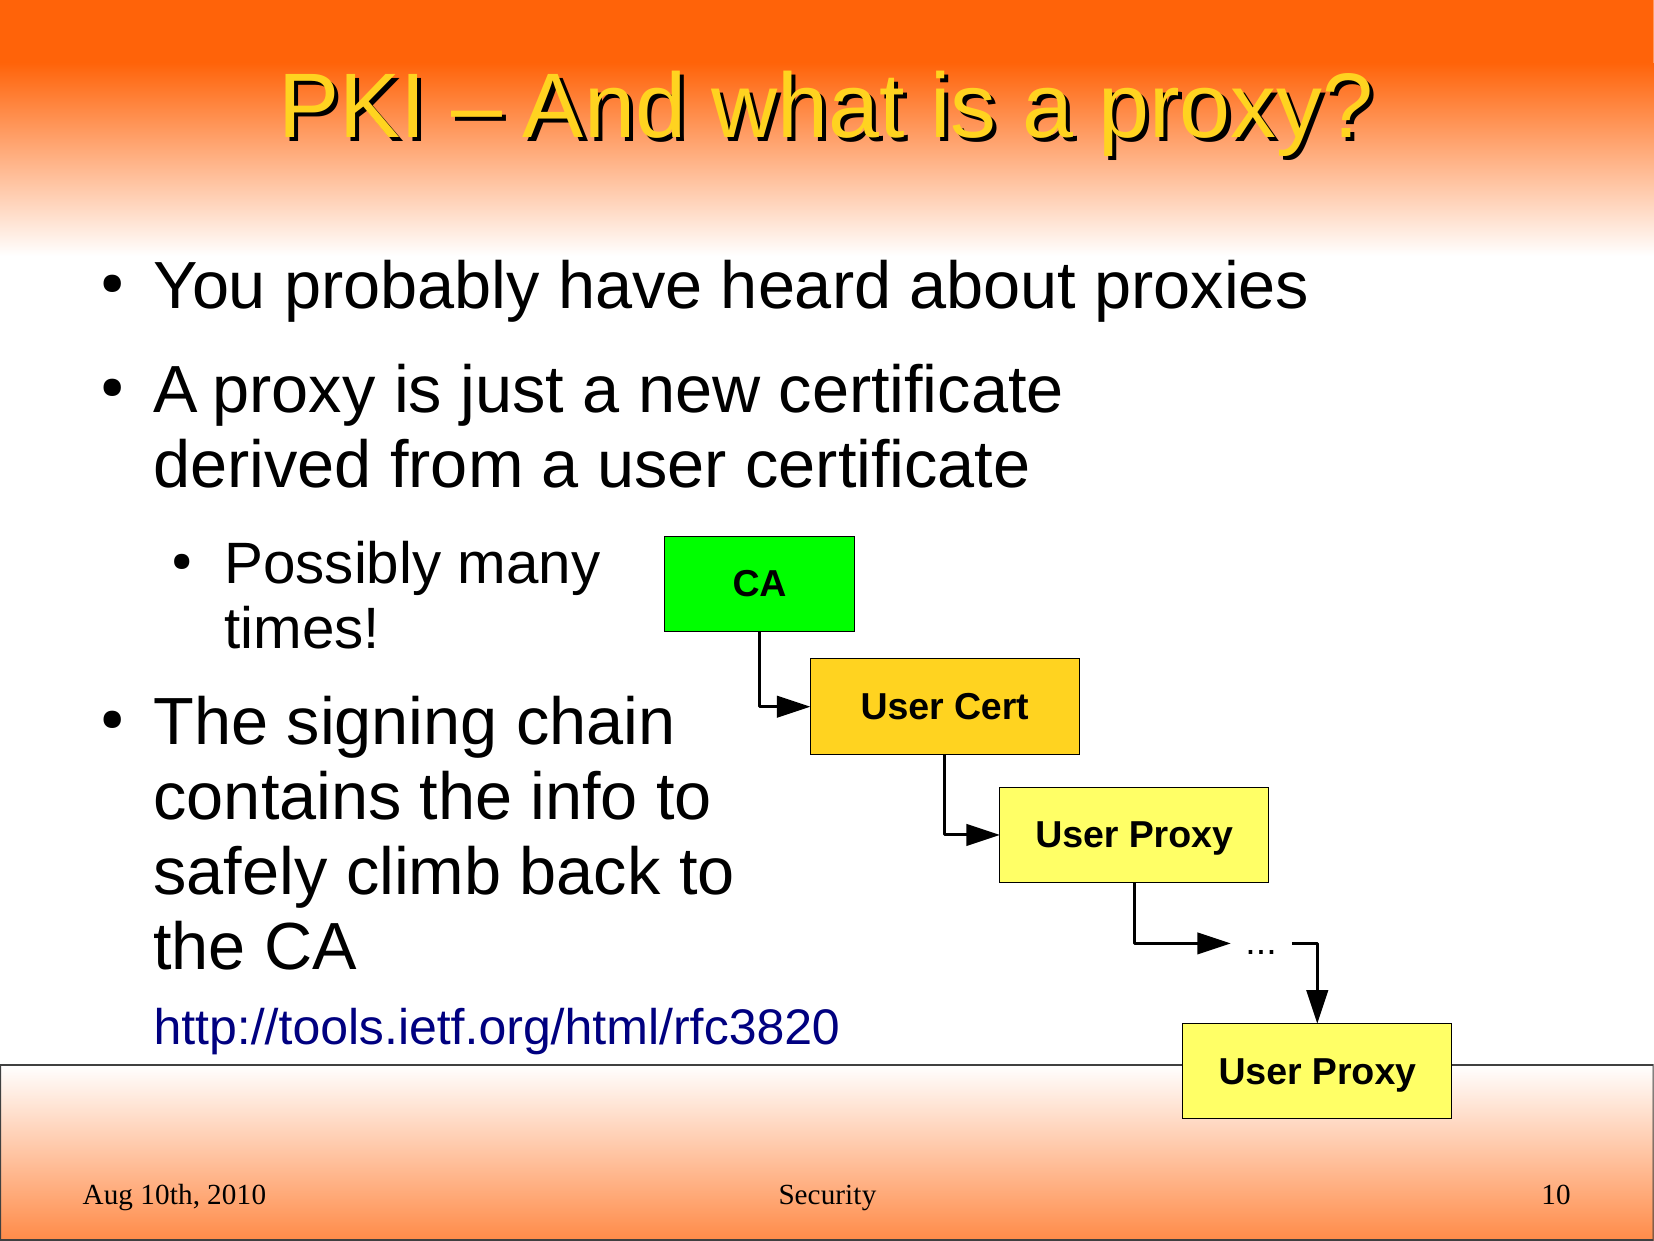

# PKI – And what is a proxy?
You probably have heard about proxies
A proxy is just a new certificate
derived from a user certificate
Possibly many
times!
The signing chain
contains the info to
safely climb back to
the CA
http://tools.ietf.org/html/rfc3820
CA
User Cert
User Proxy
...
User Proxy
Aug 10th, 2010
Security
10